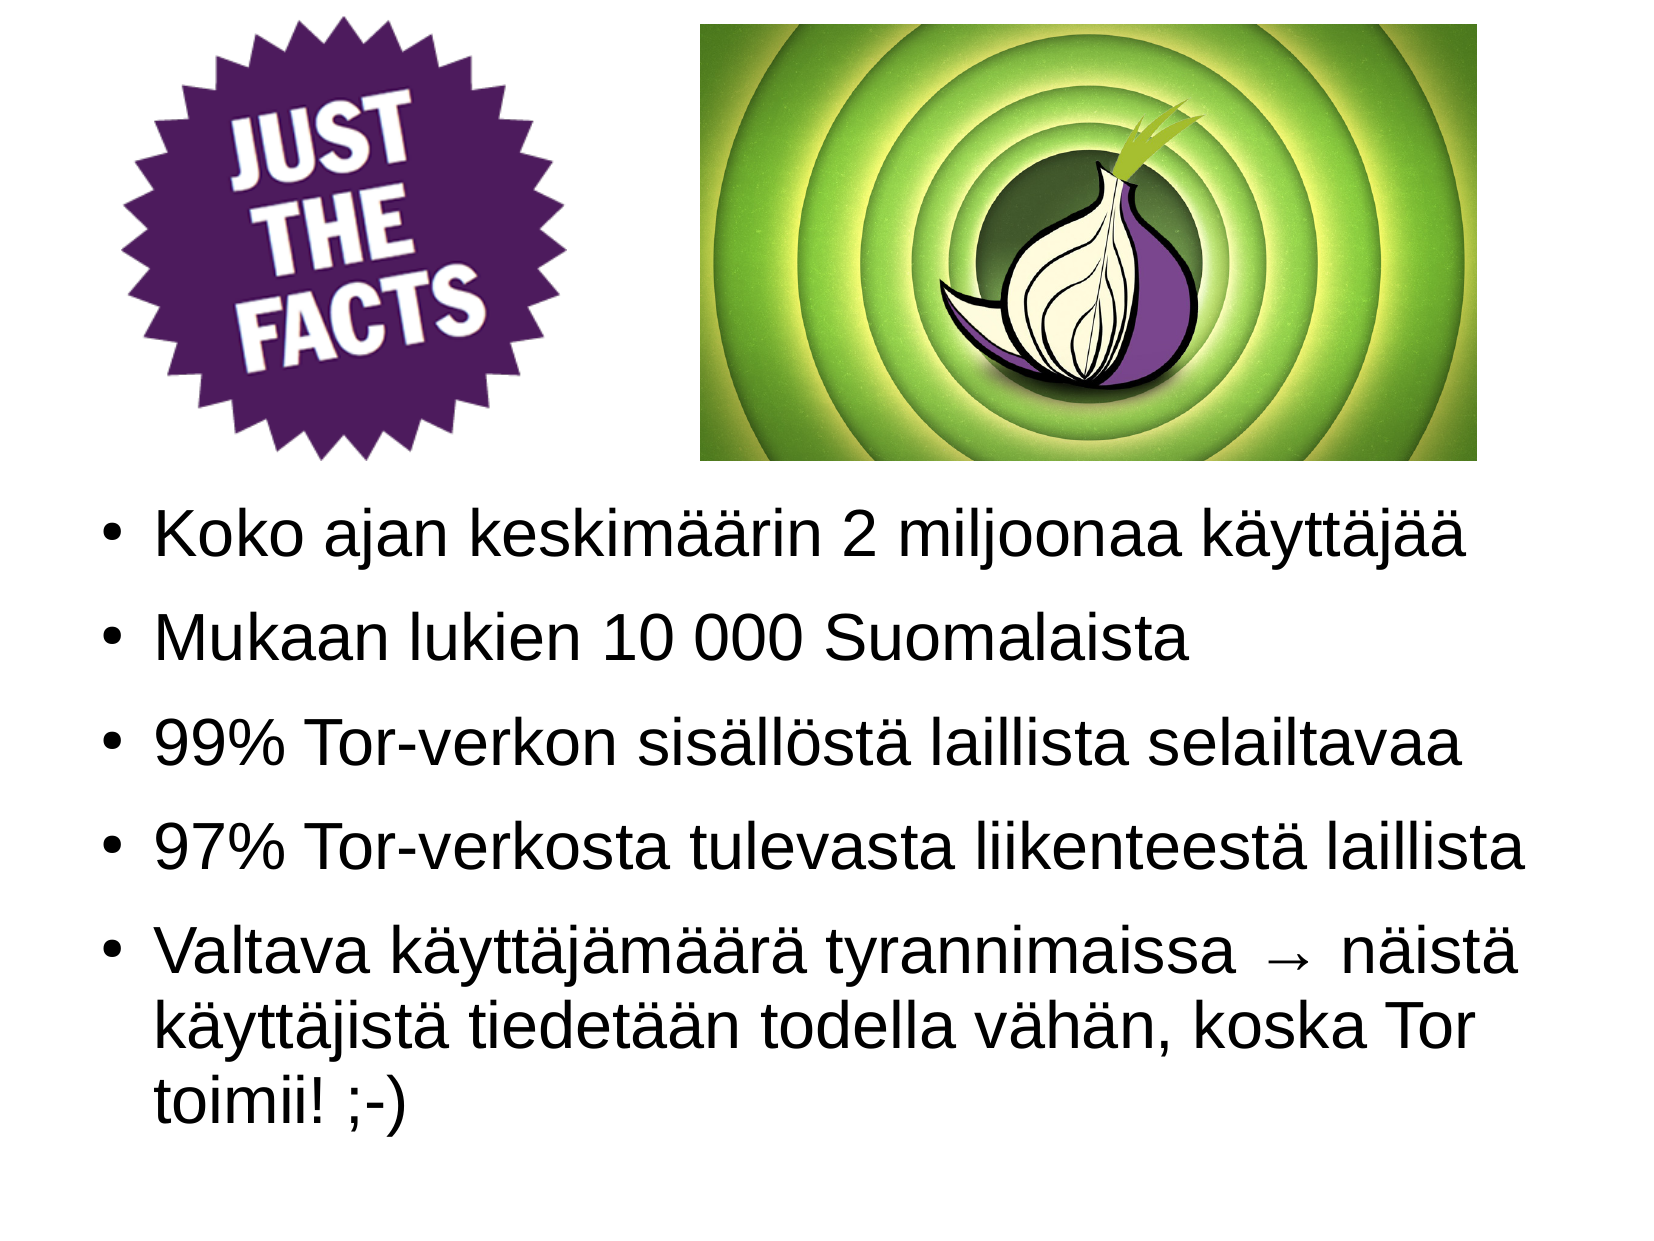

# Koko ajan keskimäärin 2 miljoonaa käyttäjää
Mukaan lukien 10 000 Suomalaista
99% Tor-verkon sisällöstä laillista selailtavaa
97% Tor-verkosta tulevasta liikenteestä laillista
Valtava käyttäjämäärä tyrannimaissa → näistä käyttäjistä tiedetään todella vähän, koska Tor toimii! ;-)